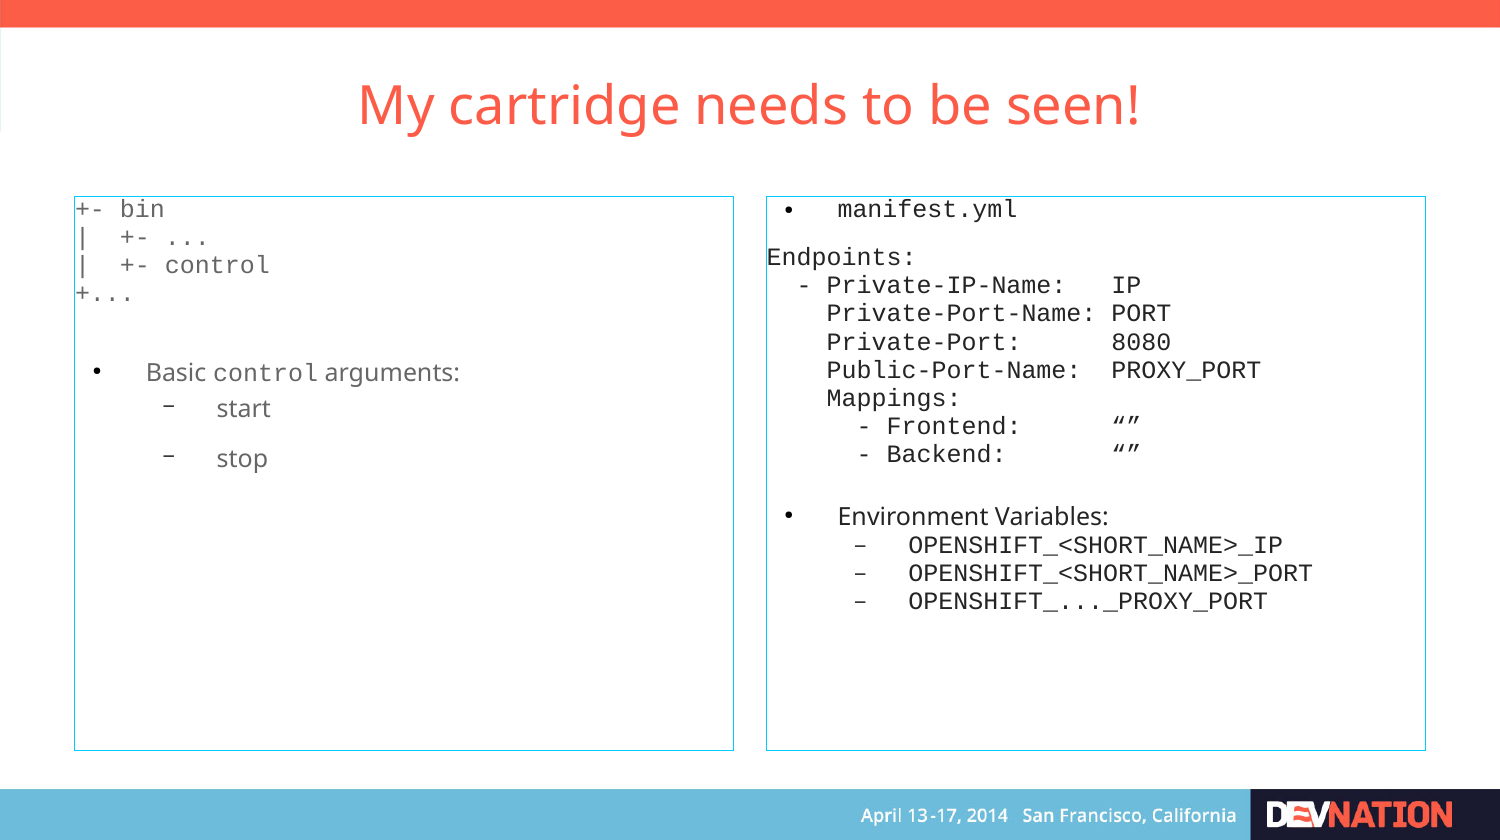

# My cartridge needs to be seen!
+- bin
| +- ...
| +- control
+...
Basic control arguments:
start
stop
manifest.yml
Endpoints:
 - Private-IP-Name: IP
 Private-Port-Name: PORT
 Private-Port: 8080
 Public-Port-Name: PROXY_PORT
 Mappings:
 - Frontend: “”
 - Backend: “”
Environment Variables:
OPENSHIFT_<SHORT_NAME>_IP
OPENSHIFT_<SHORT_NAME>_PORT
OPENSHIFT_..._PROXY_PORT